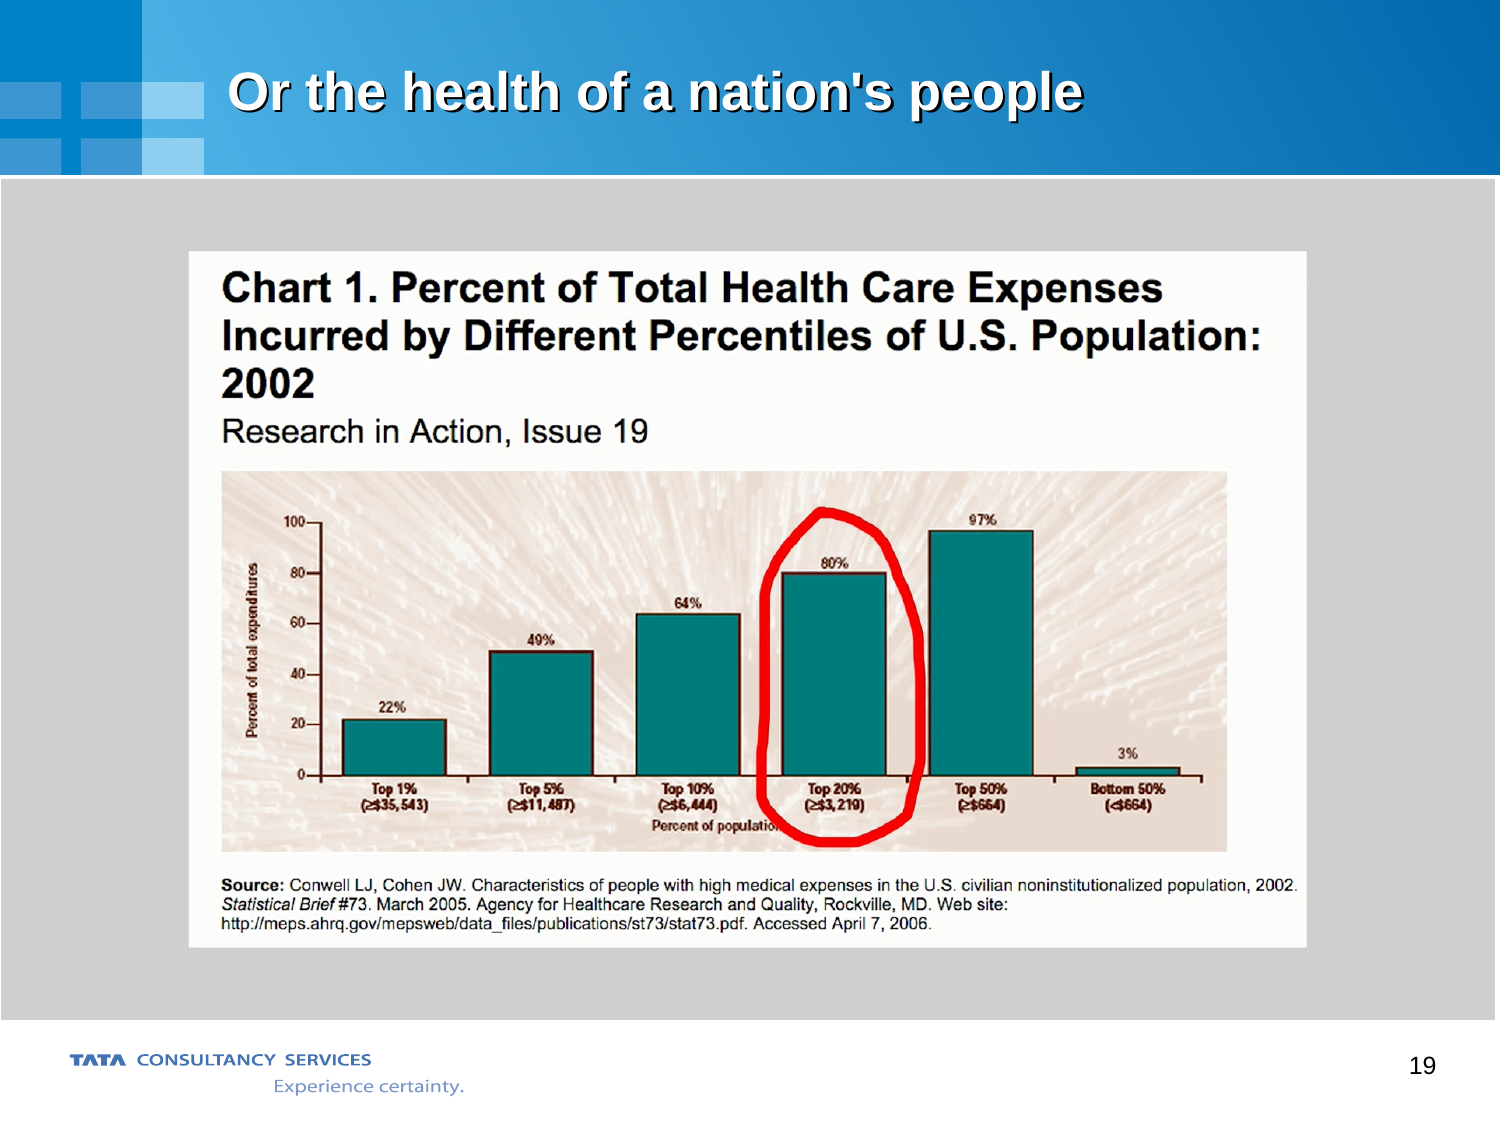

# Or the health of a nation's people